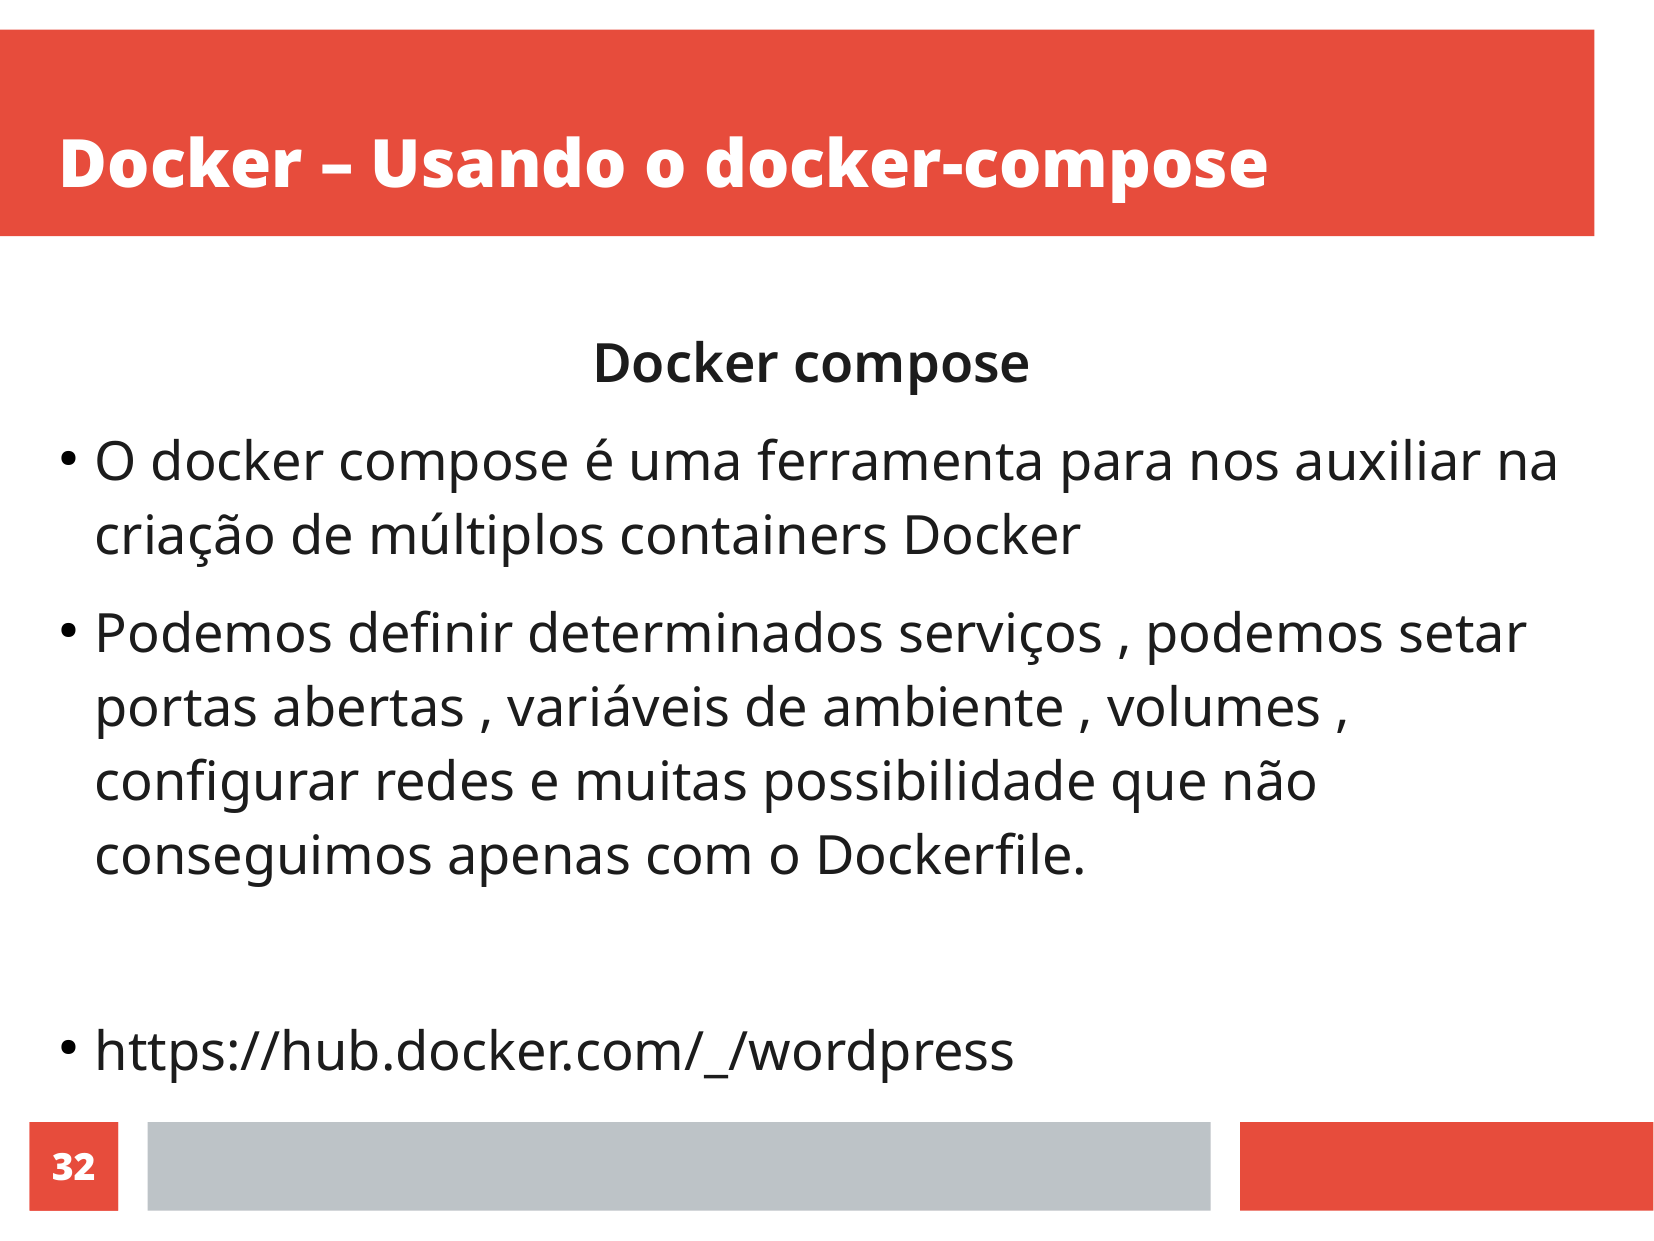

# Docker – Usando o docker-compose
Docker compose
O docker compose é uma ferramenta para nos auxiliar na criação de múltiplos containers Docker
Podemos definir determinados serviços , podemos setar portas abertas , variáveis de ambiente , volumes , configurar redes e muitas possibilidade que não conseguimos apenas com o Dockerfile.
https://hub.docker.com/_/wordpress
32